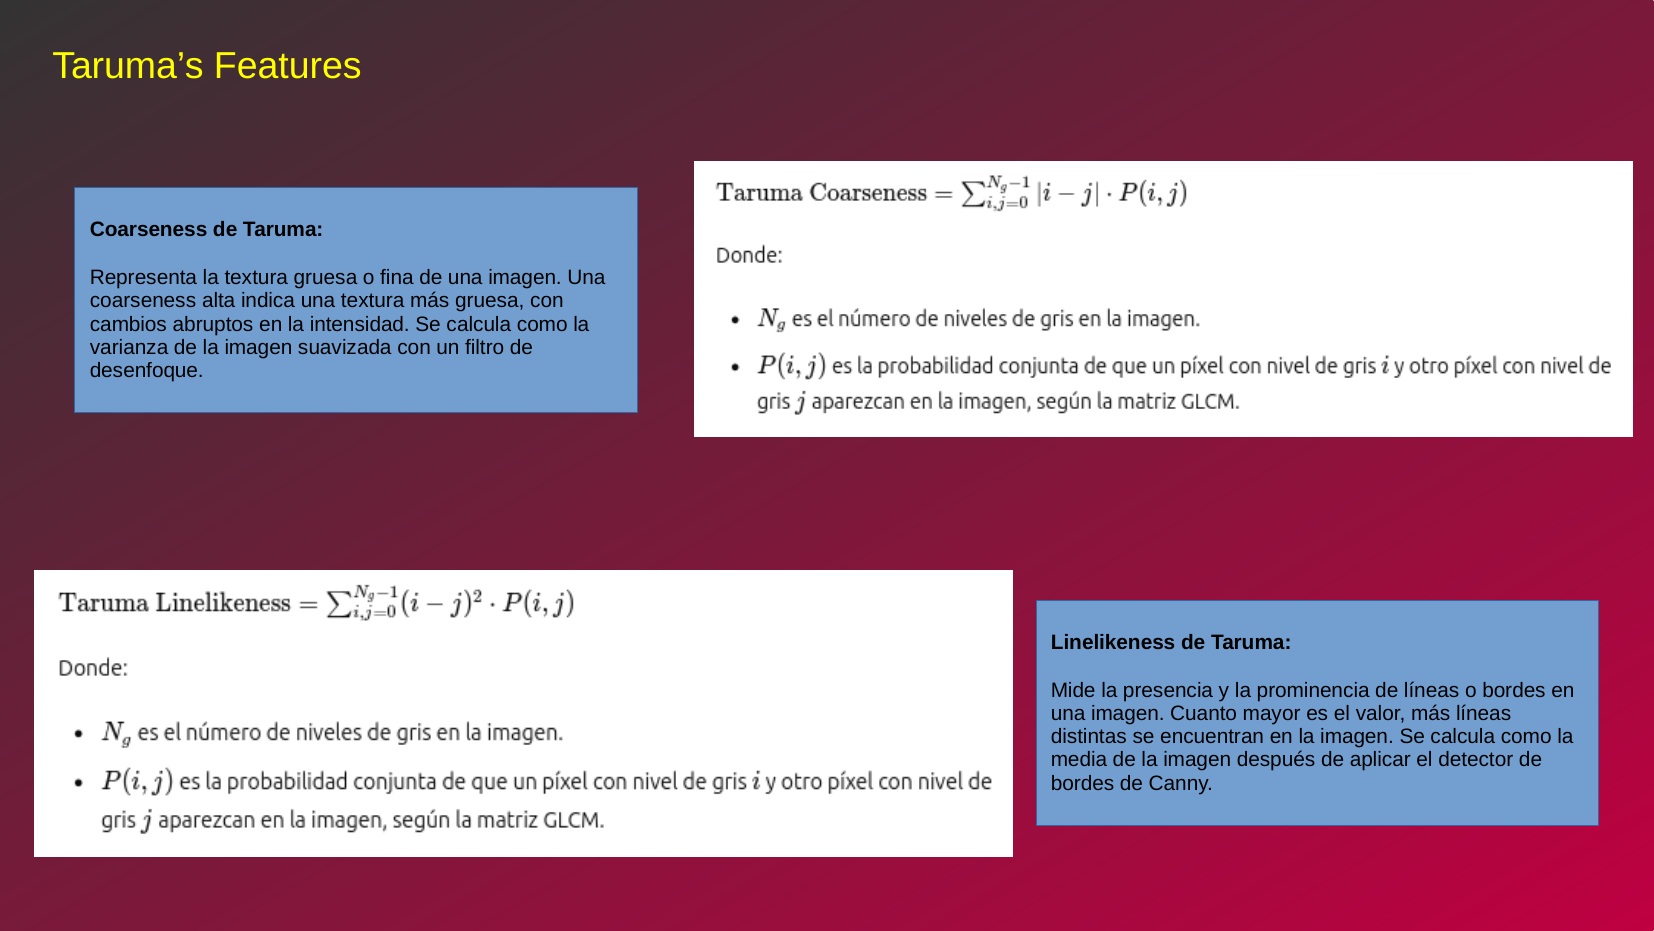

Taruma’s Features
Coarseness de Taruma:
Representa la textura gruesa o fina de una imagen. Una coarseness alta indica una textura más gruesa, con cambios abruptos en la intensidad. Se calcula como la varianza de la imagen suavizada con un filtro de desenfoque.
Linelikeness de Taruma:
Mide la presencia y la prominencia de líneas o bordes en una imagen. Cuanto mayor es el valor, más líneas distintas se encuentran en la imagen. Se calcula como la media de la imagen después de aplicar el detector de bordes de Canny.